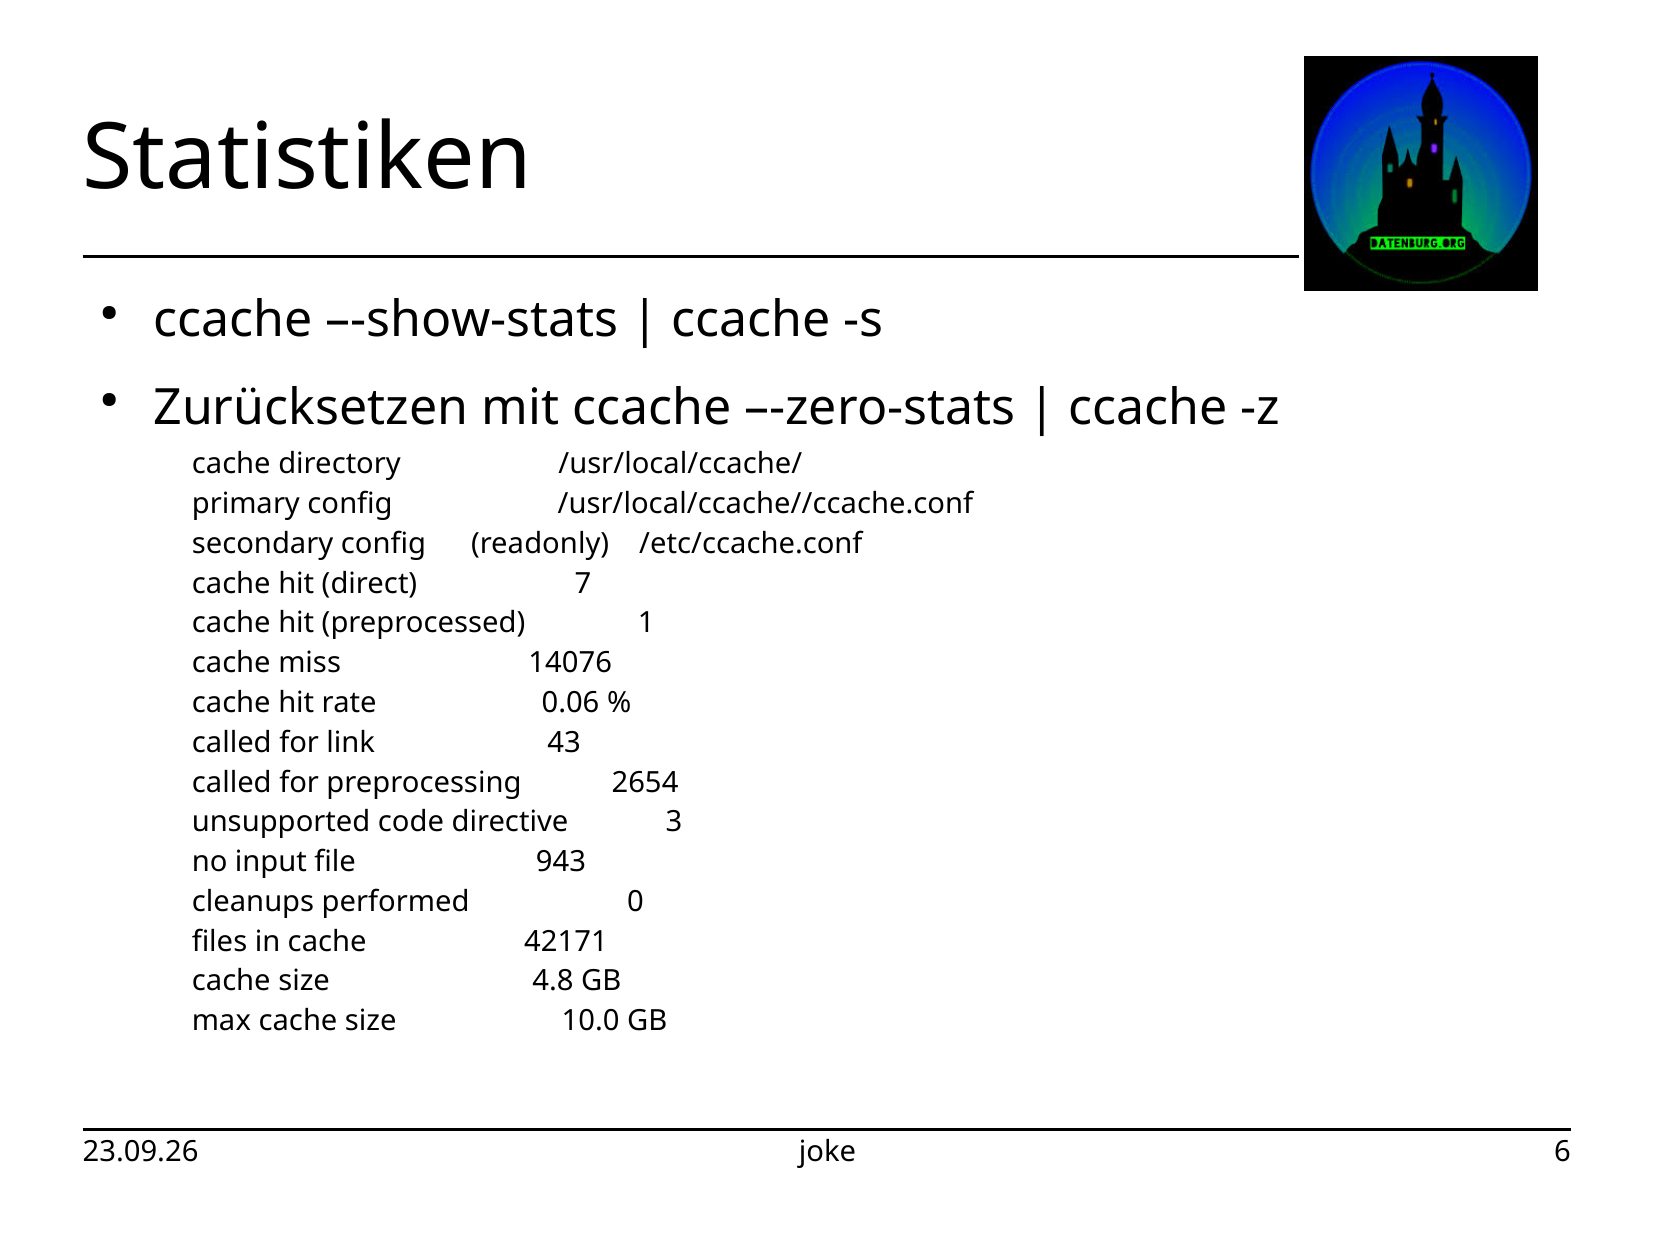

# Statistiken
ccache –-show-stats | ccache -s
Zurücksetzen mit ccache –-zero-stats | ccache -z
cache directory /usr/local/ccache/
primary config /usr/local/ccache//ccache.conf
secondary config (readonly) /etc/ccache.conf
cache hit (direct) 7
cache hit (preprocessed) 1
cache miss 14076
cache hit rate 0.06 %
called for link 43
called for preprocessing 2654
unsupported code directive 3
no input file 943
cleanups performed 0
files in cache 42171
cache size 4.8 GB
max cache size 10.0 GB
Chrissi^
6